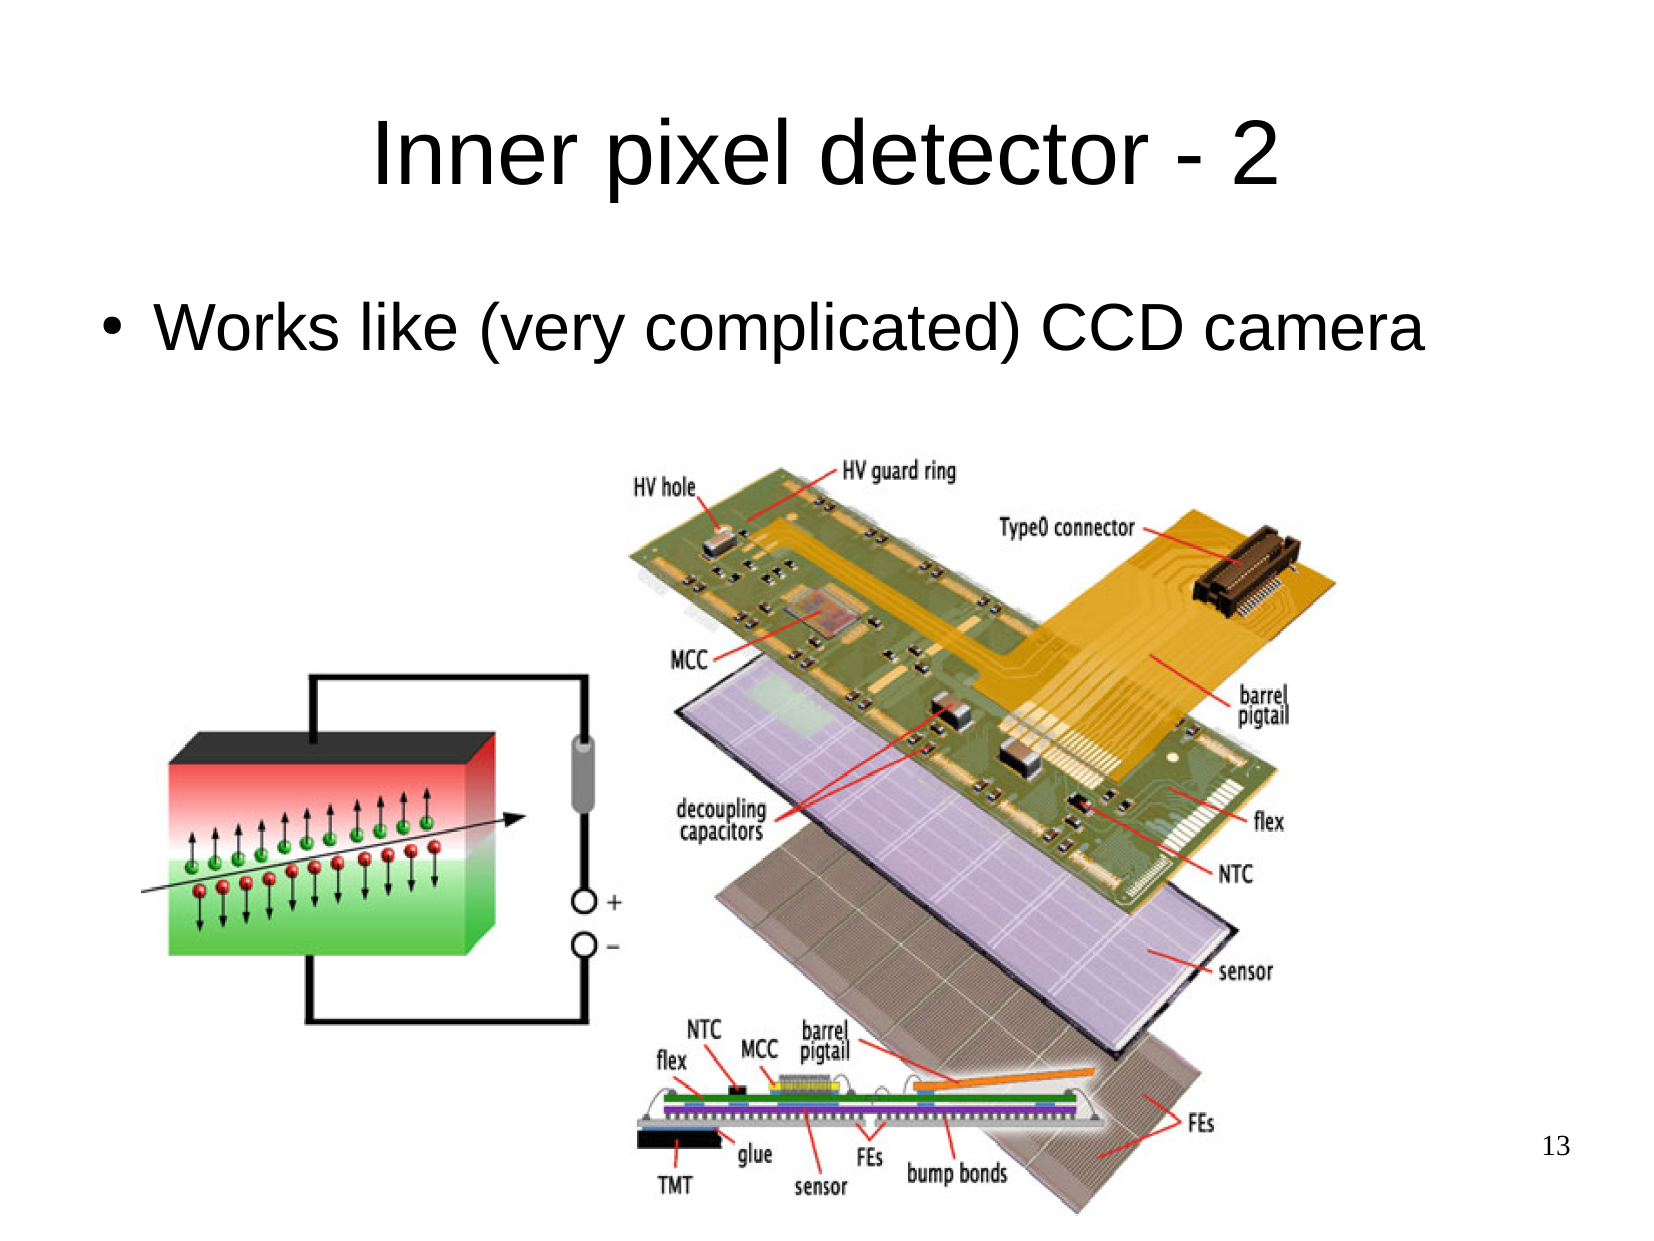

# Inner pixel detector - 2
Works like (very complicated) CCD camera
Data Science Summer School 2017
13